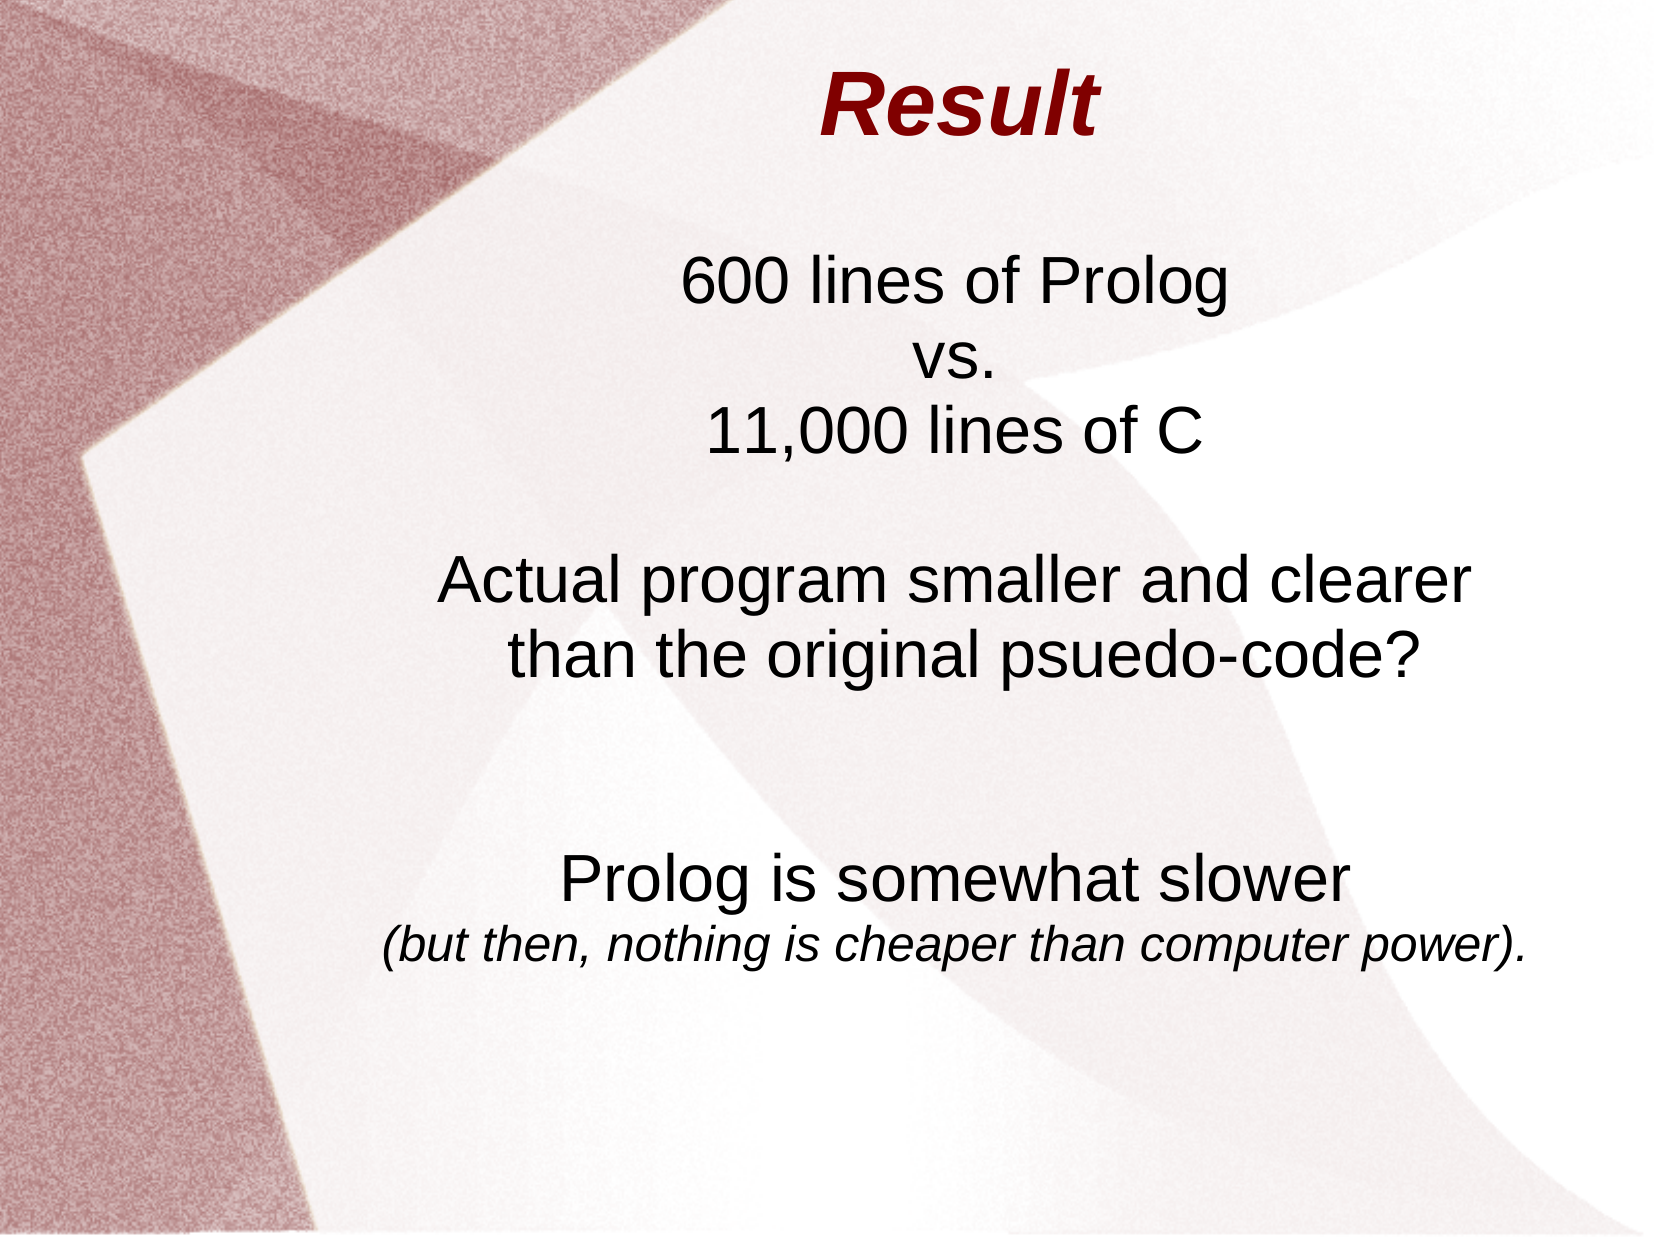

# Result
600 lines of Prolog
vs.
11,000 lines of C
Actual program smaller and clearer
 than the original psuedo-code?
Prolog is somewhat slower
(but then, nothing is cheaper than computer power).